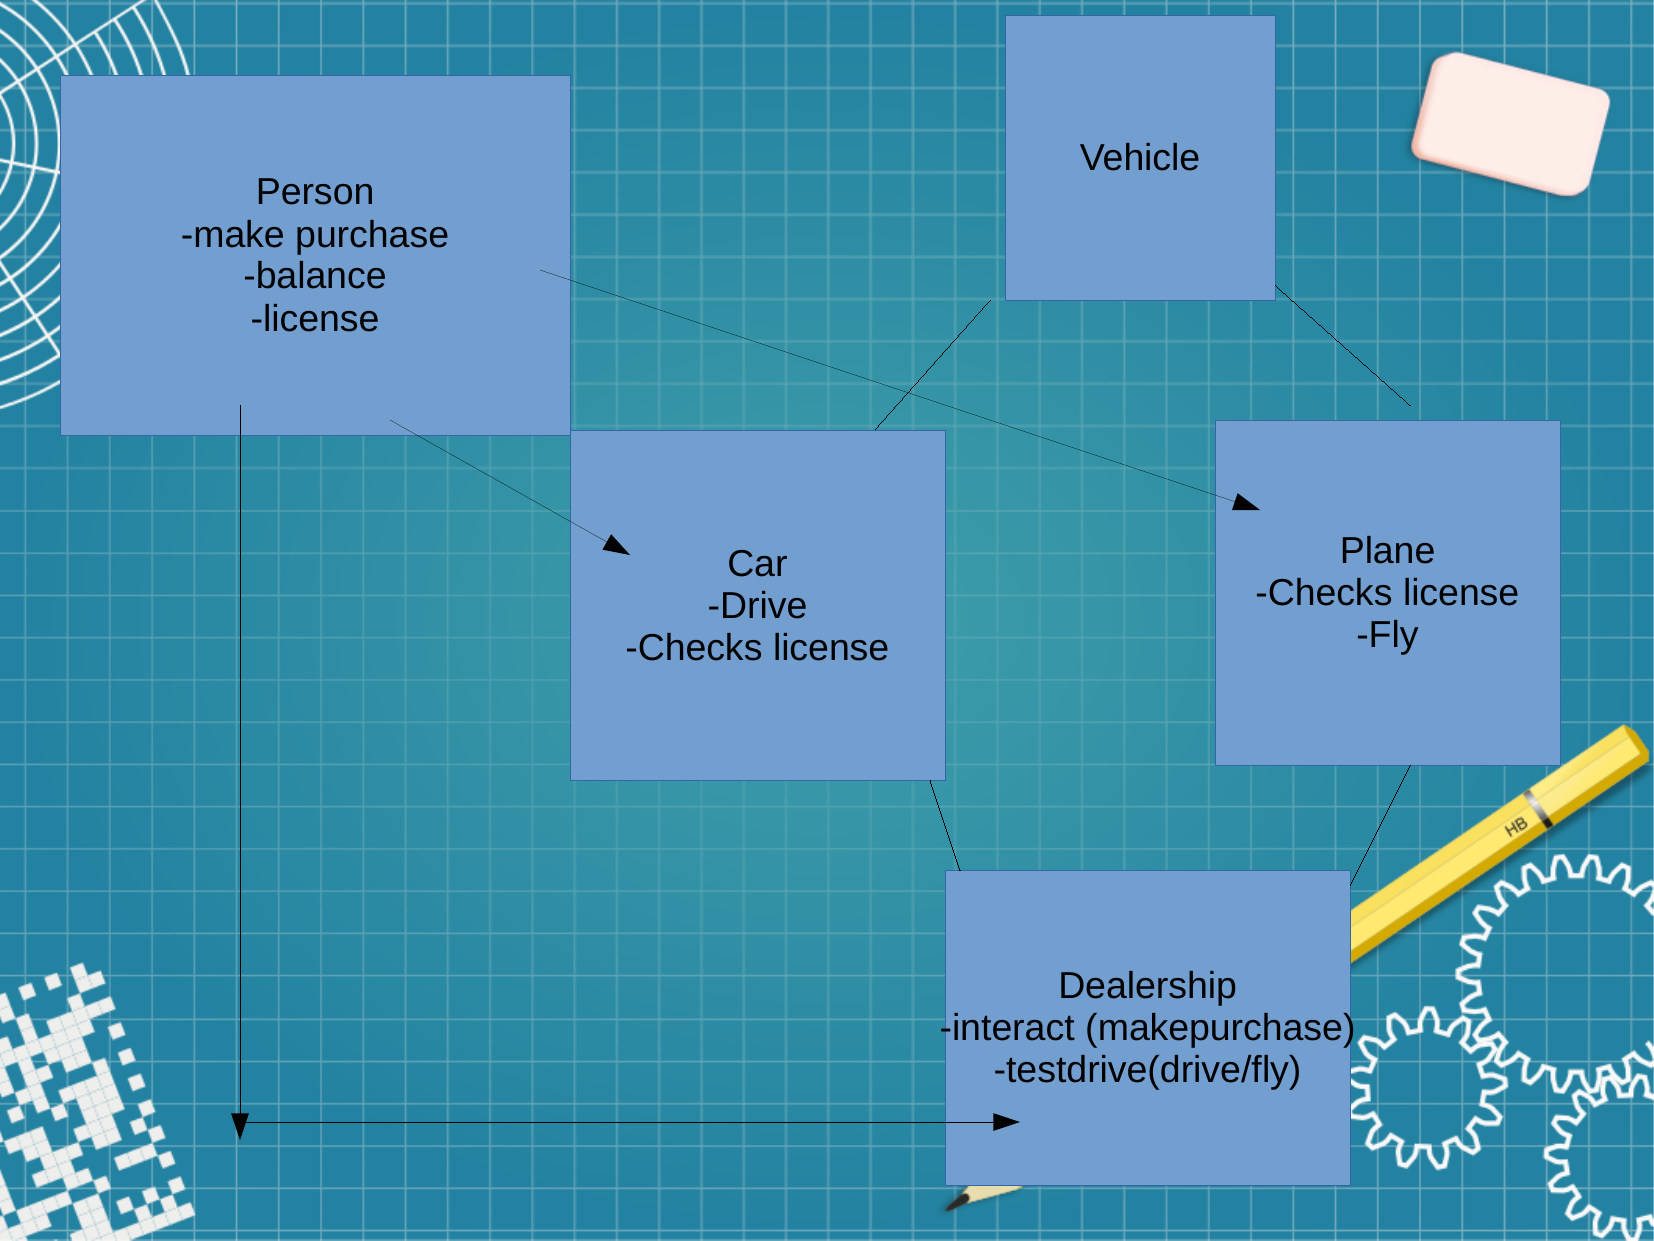

Vehicle
Person
-make purchase
-balance
-license
#
Plane
-Checks license
-Fly
Car
-Drive
-Checks license
Dealership
-interact (makepurchase)
-testdrive(drive/fly)